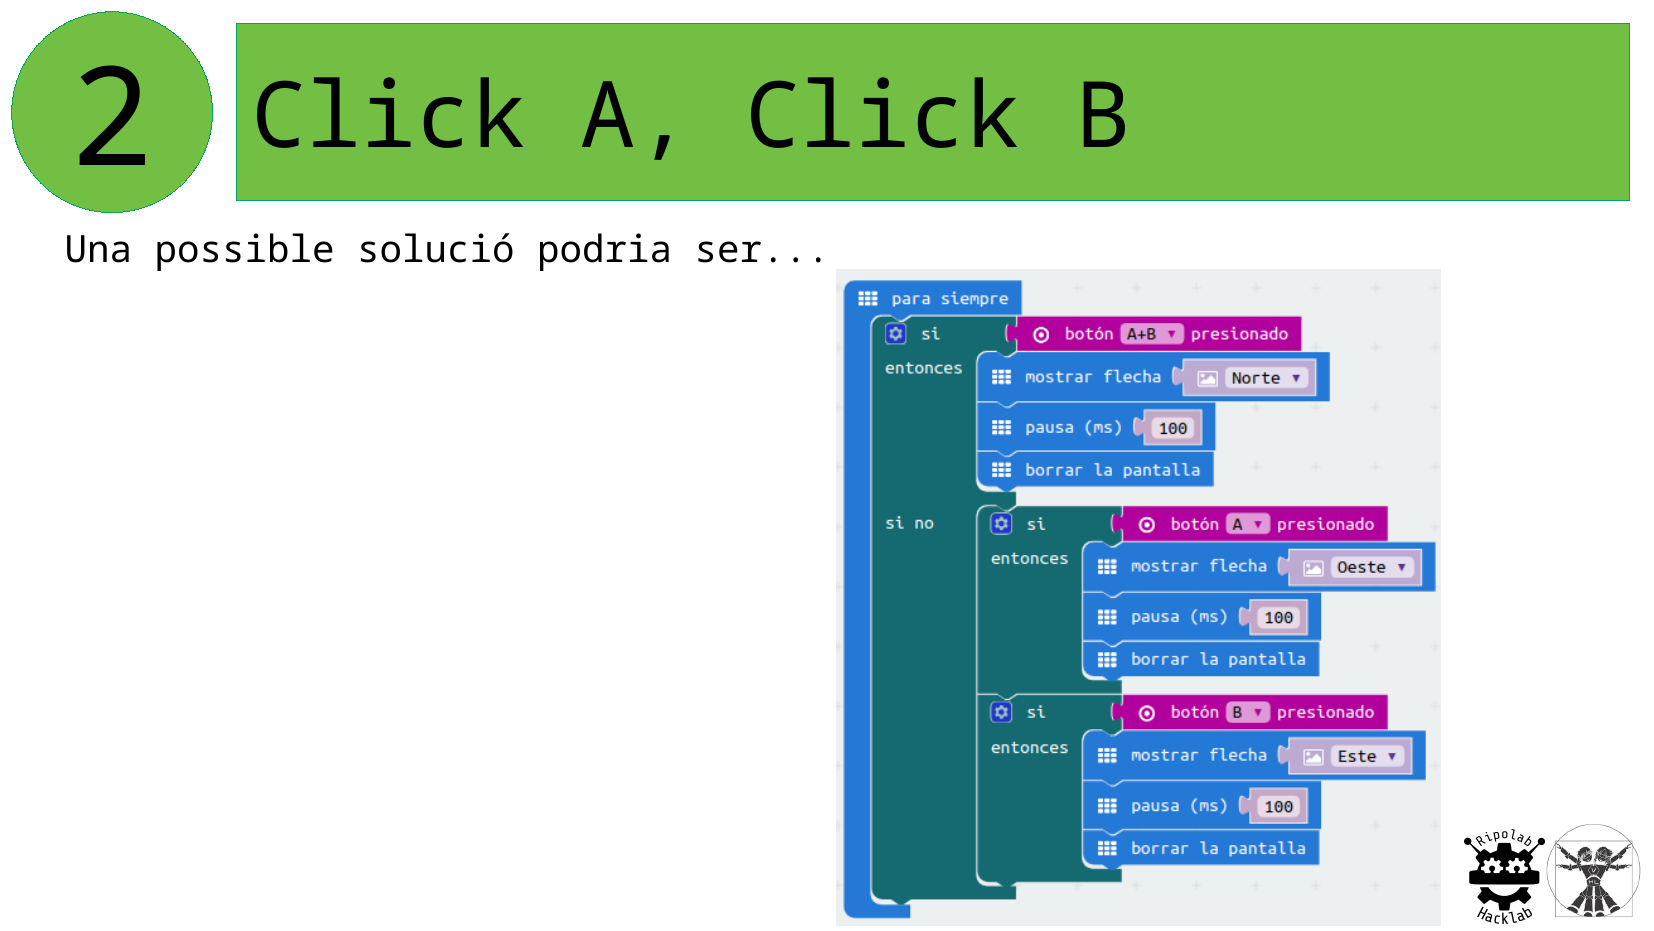

2
Click A, Click B
Una possible solució podria ser...